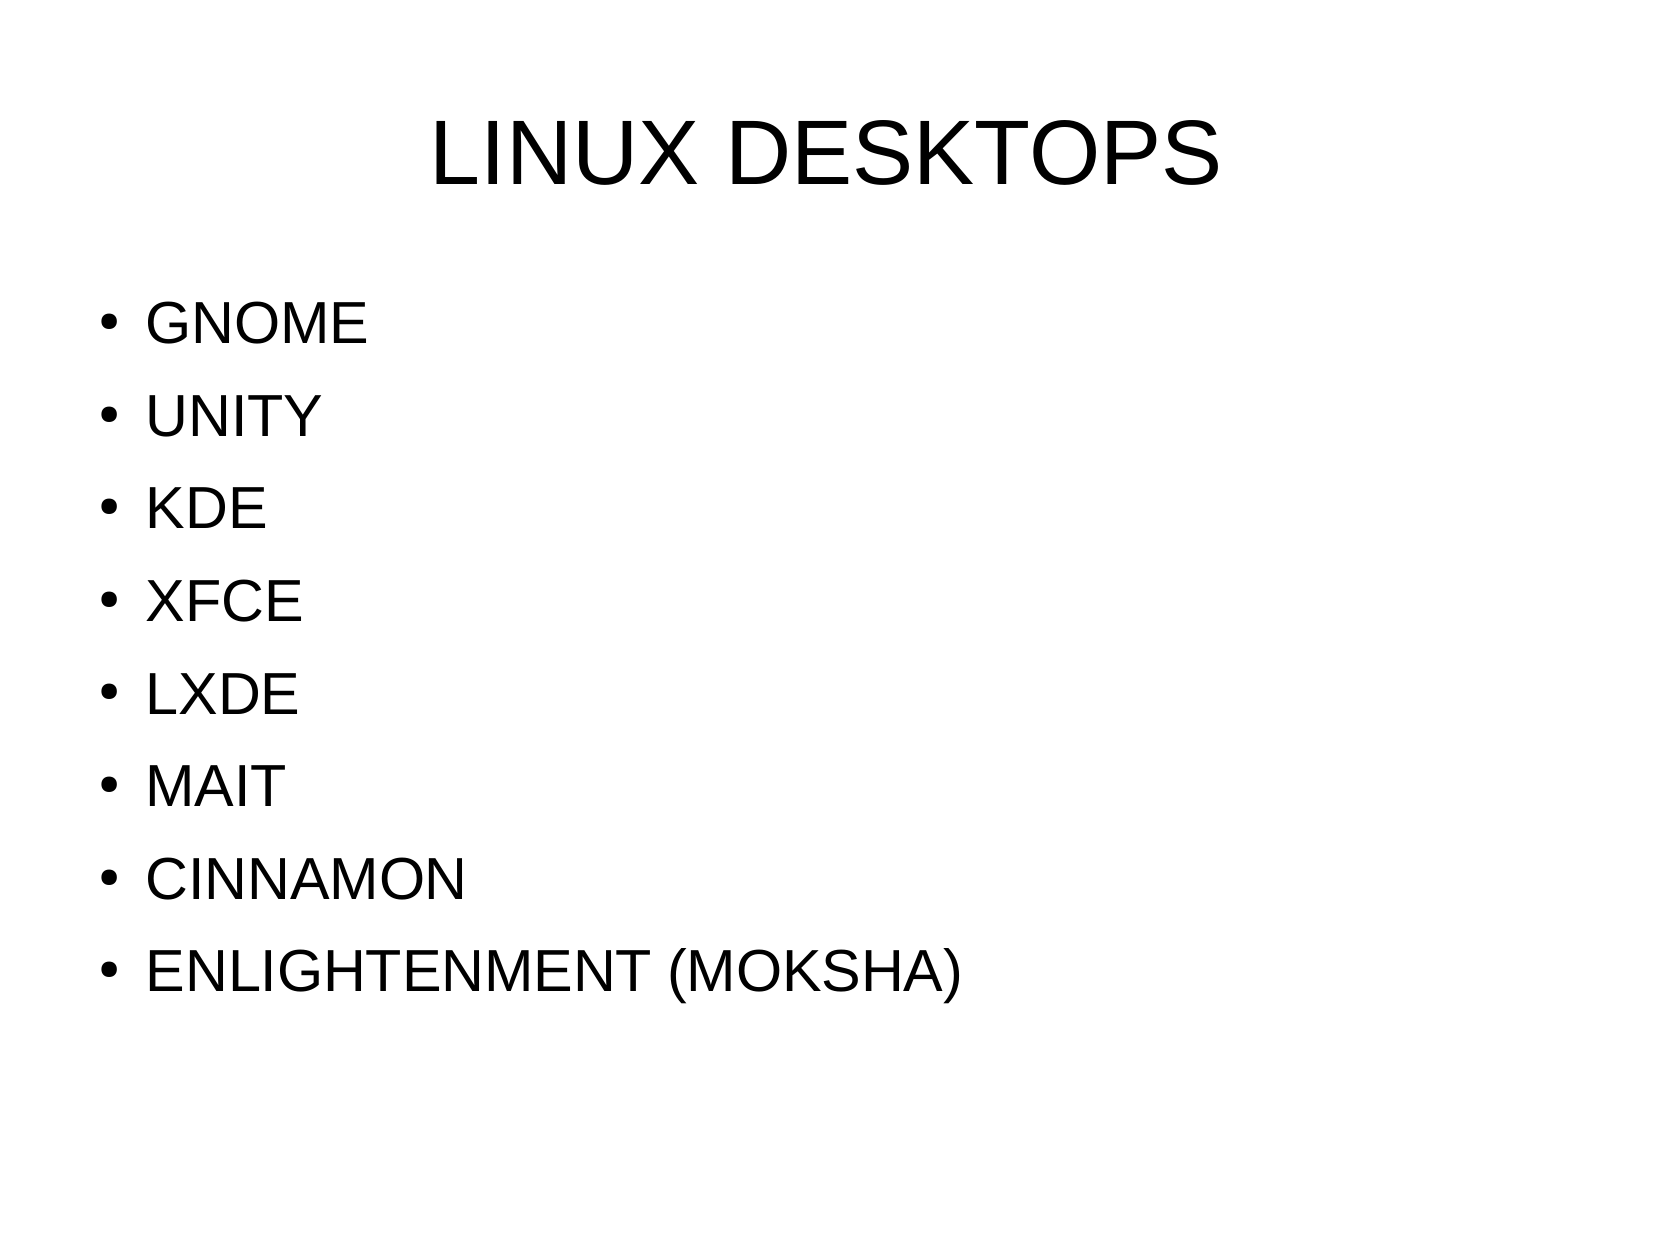

# LINUX DESKTOPS
GNOME
UNITY
KDE
XFCE
LXDE
MAIT
CINNAMON
ENLIGHTENMENT (MOKSHA)